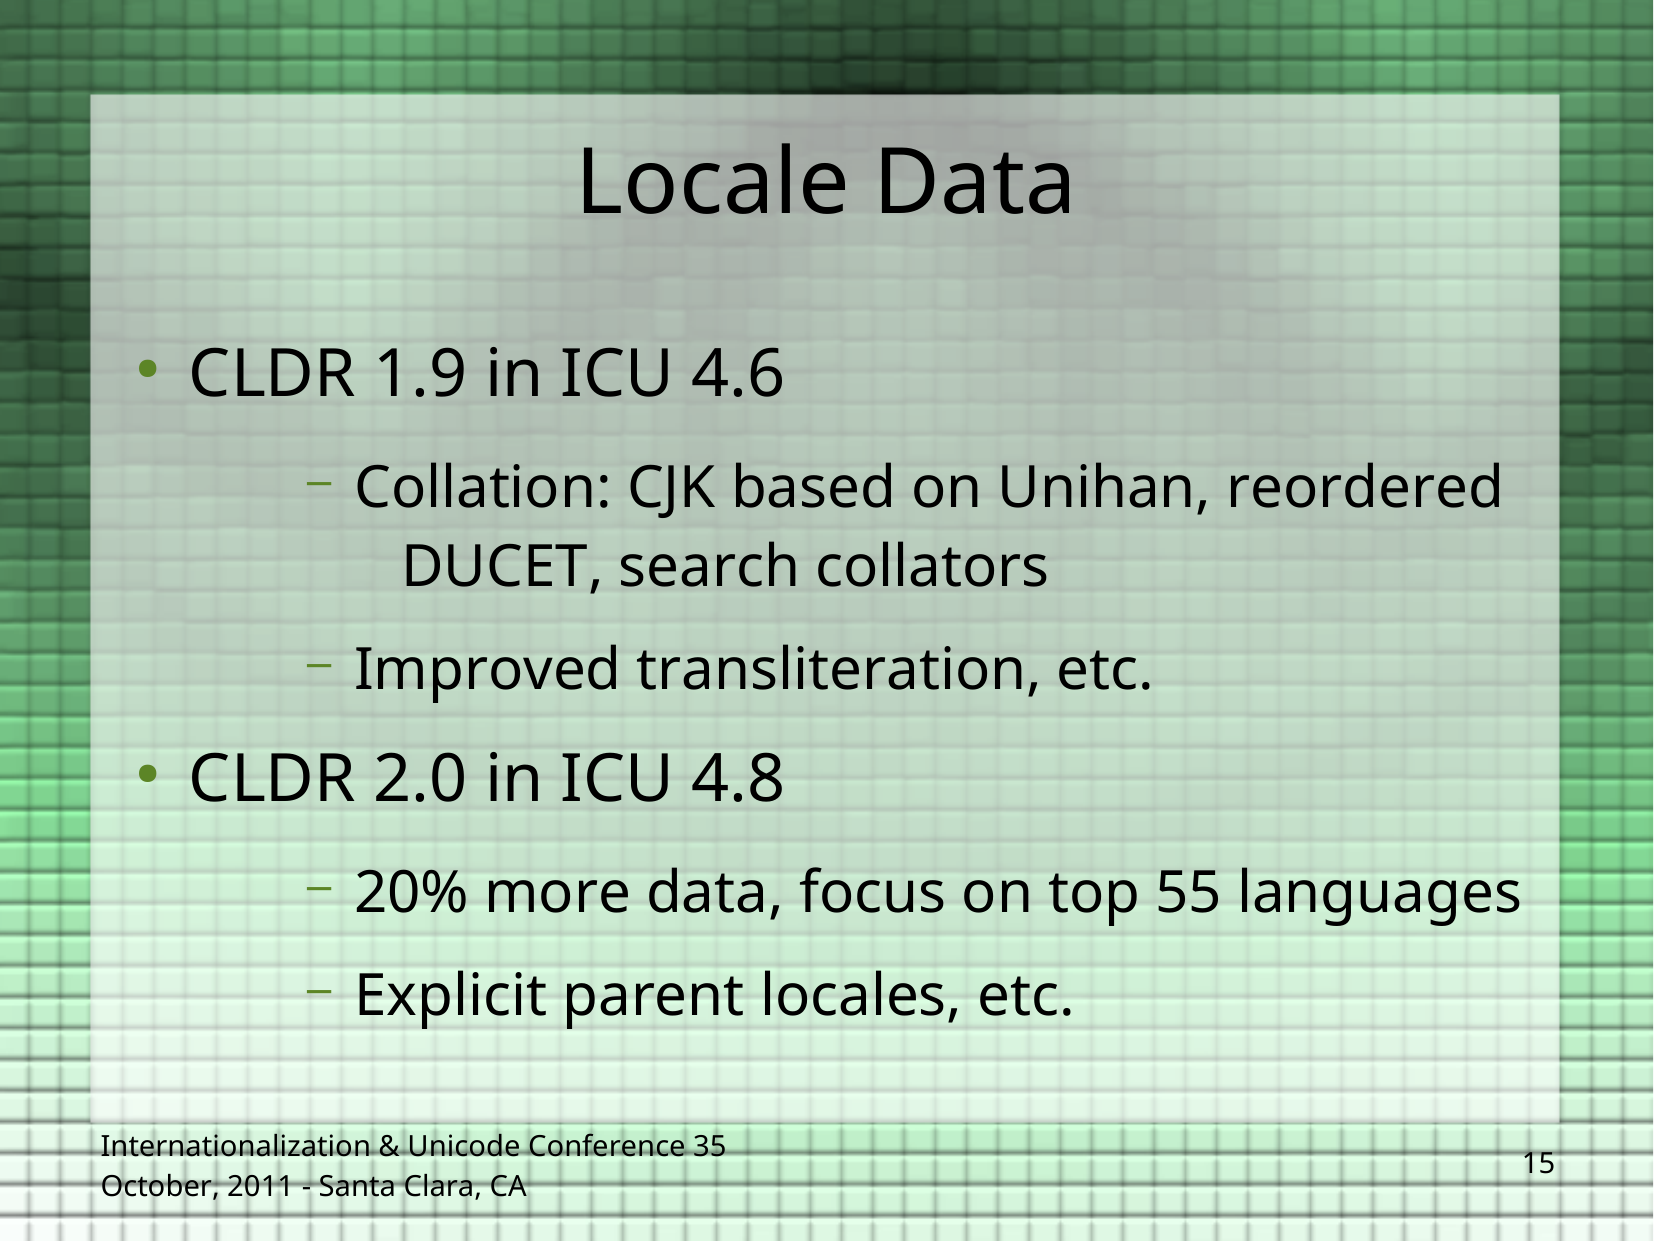

# Locale Data
CLDR 1.9 in ICU 4.6
Collation: CJK based on Unihan, reordered DUCET, search collators
Improved transliteration, etc.
CLDR 2.0 in ICU 4.8
20% more data, focus on top 55 languages
Explicit parent locales, etc.